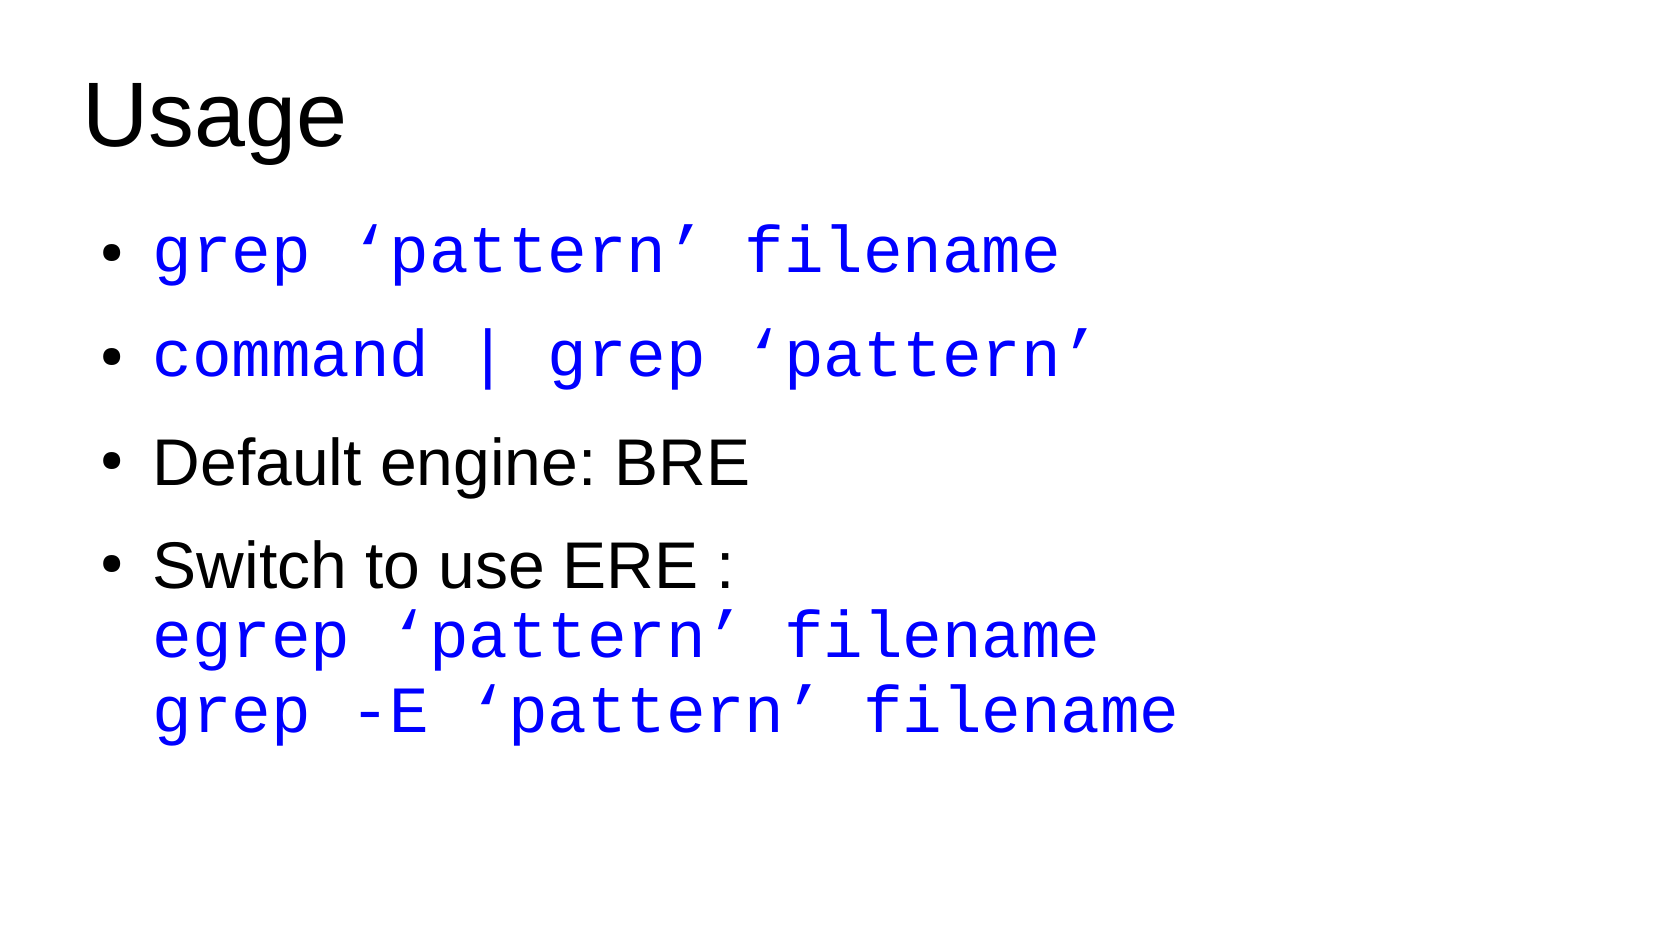

# Usage
grep ‘pattern’ filename
command | grep ‘pattern’
Default engine: BRE
Switch to use ERE :
egrep ‘pattern’ filename
grep -E ‘pattern’ filename